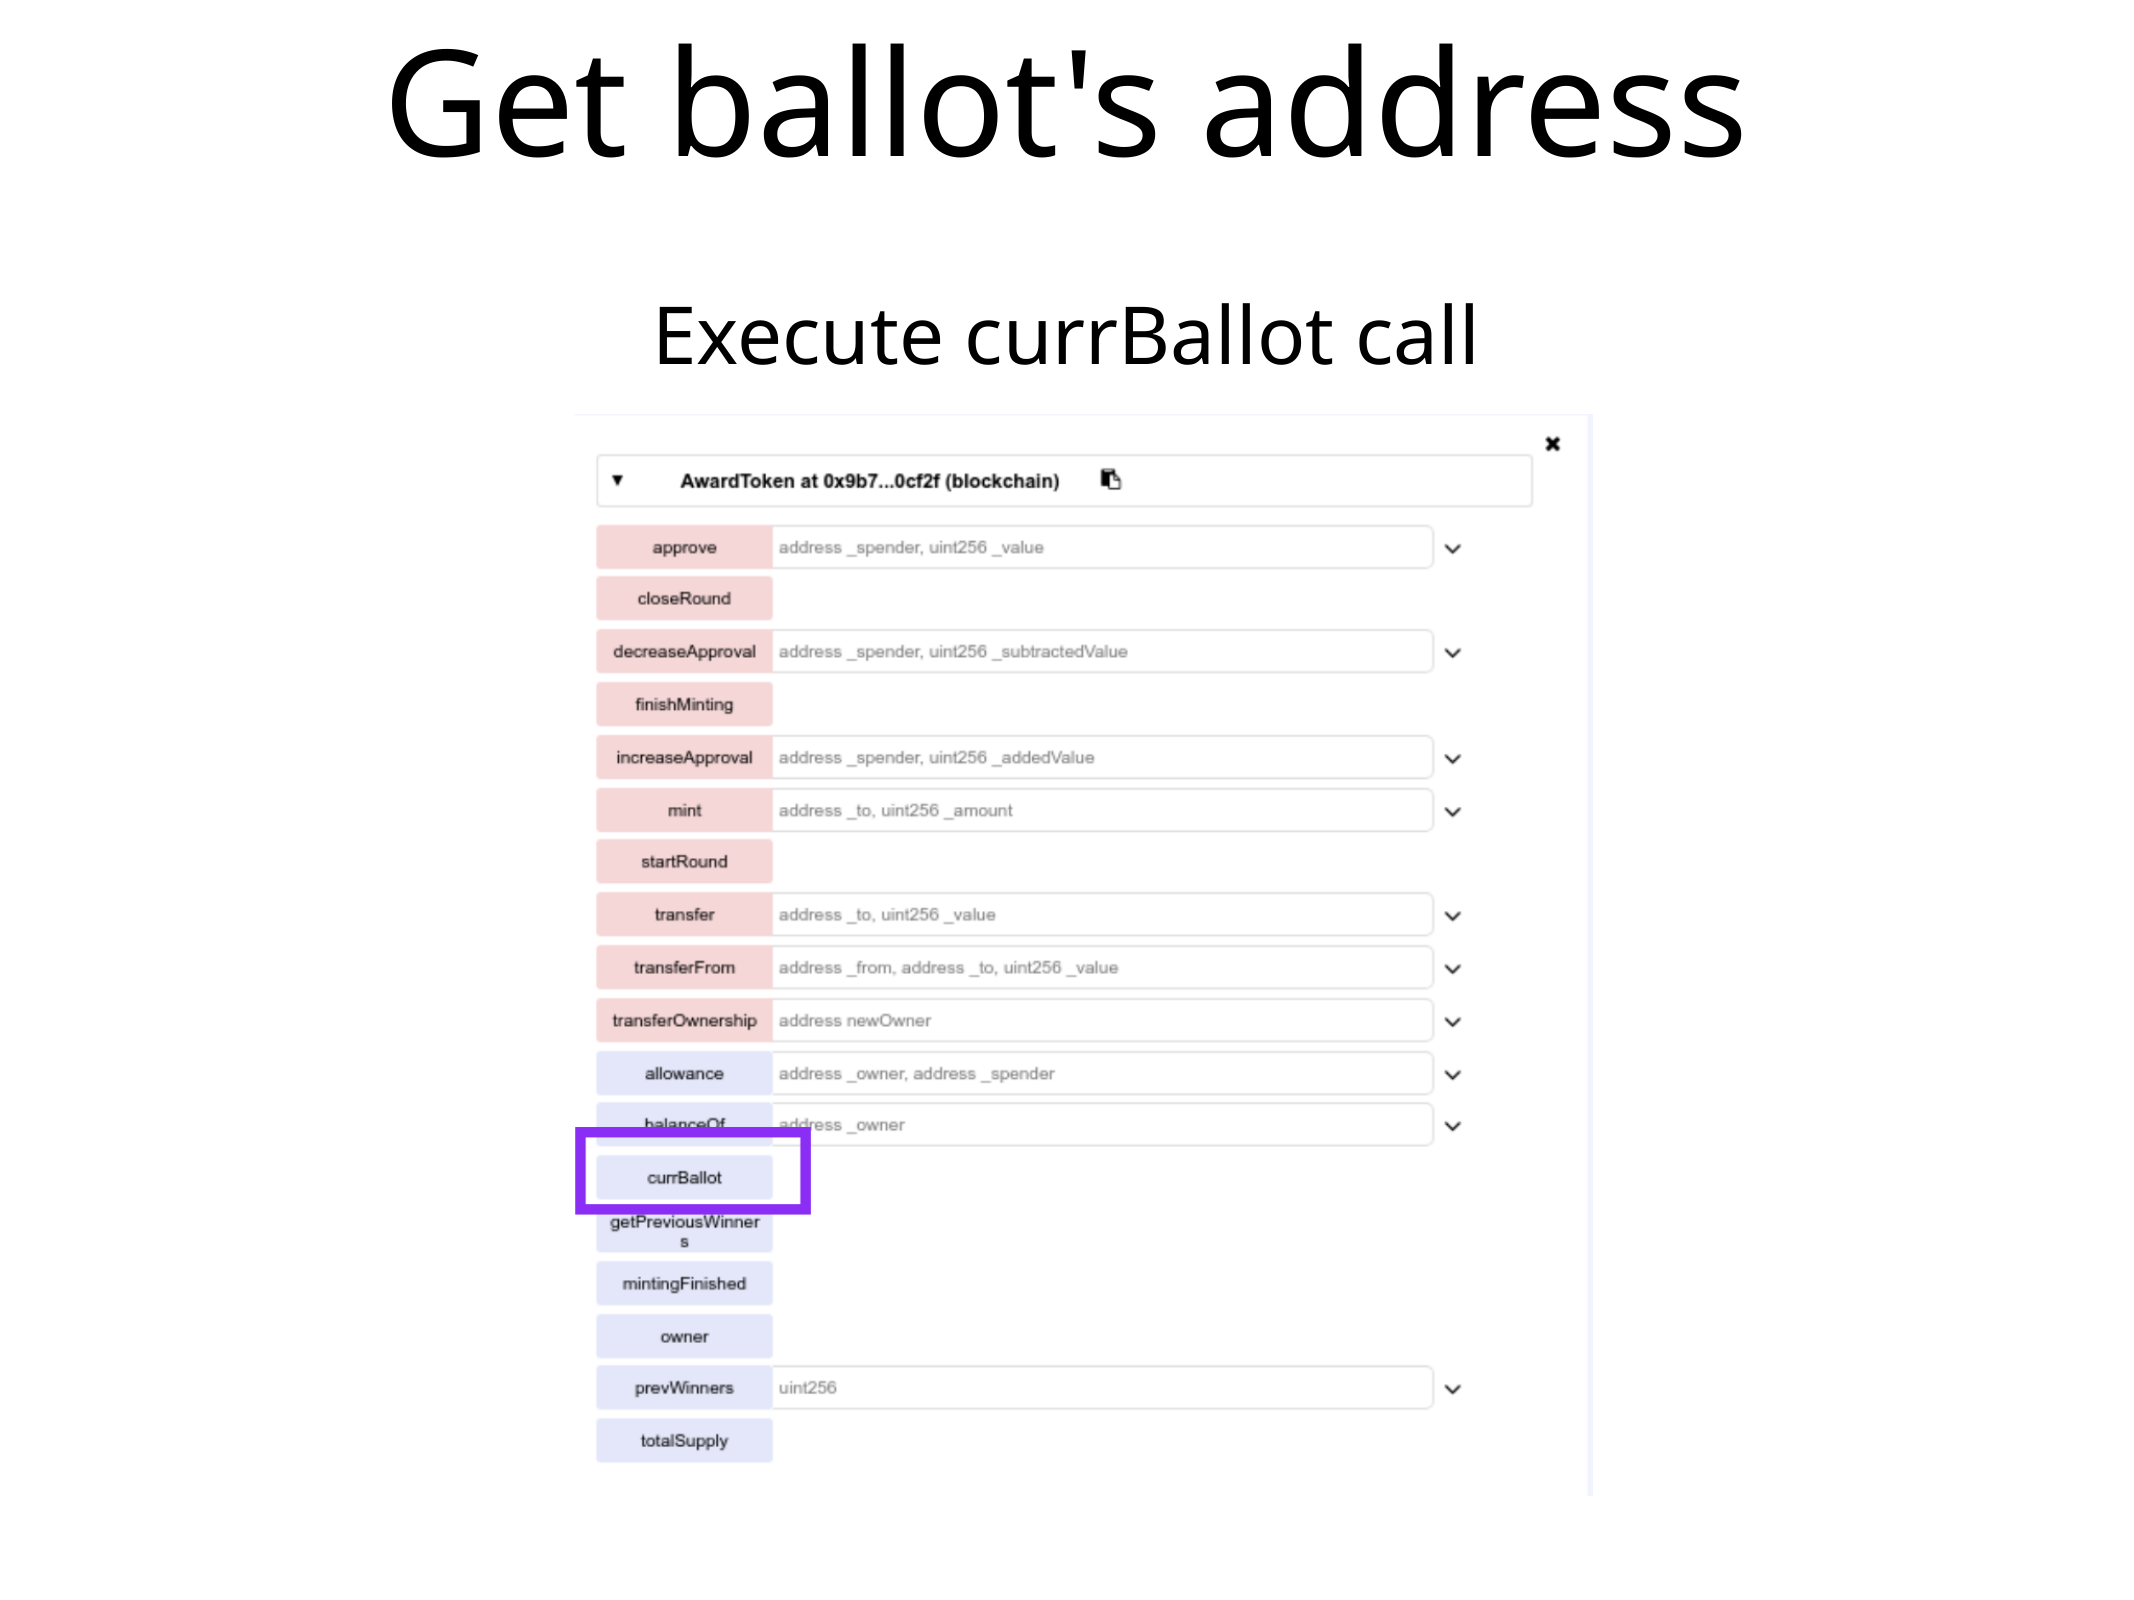

# Get ballot's address
Execute currBallot call
( when dependencies.js is the active file )